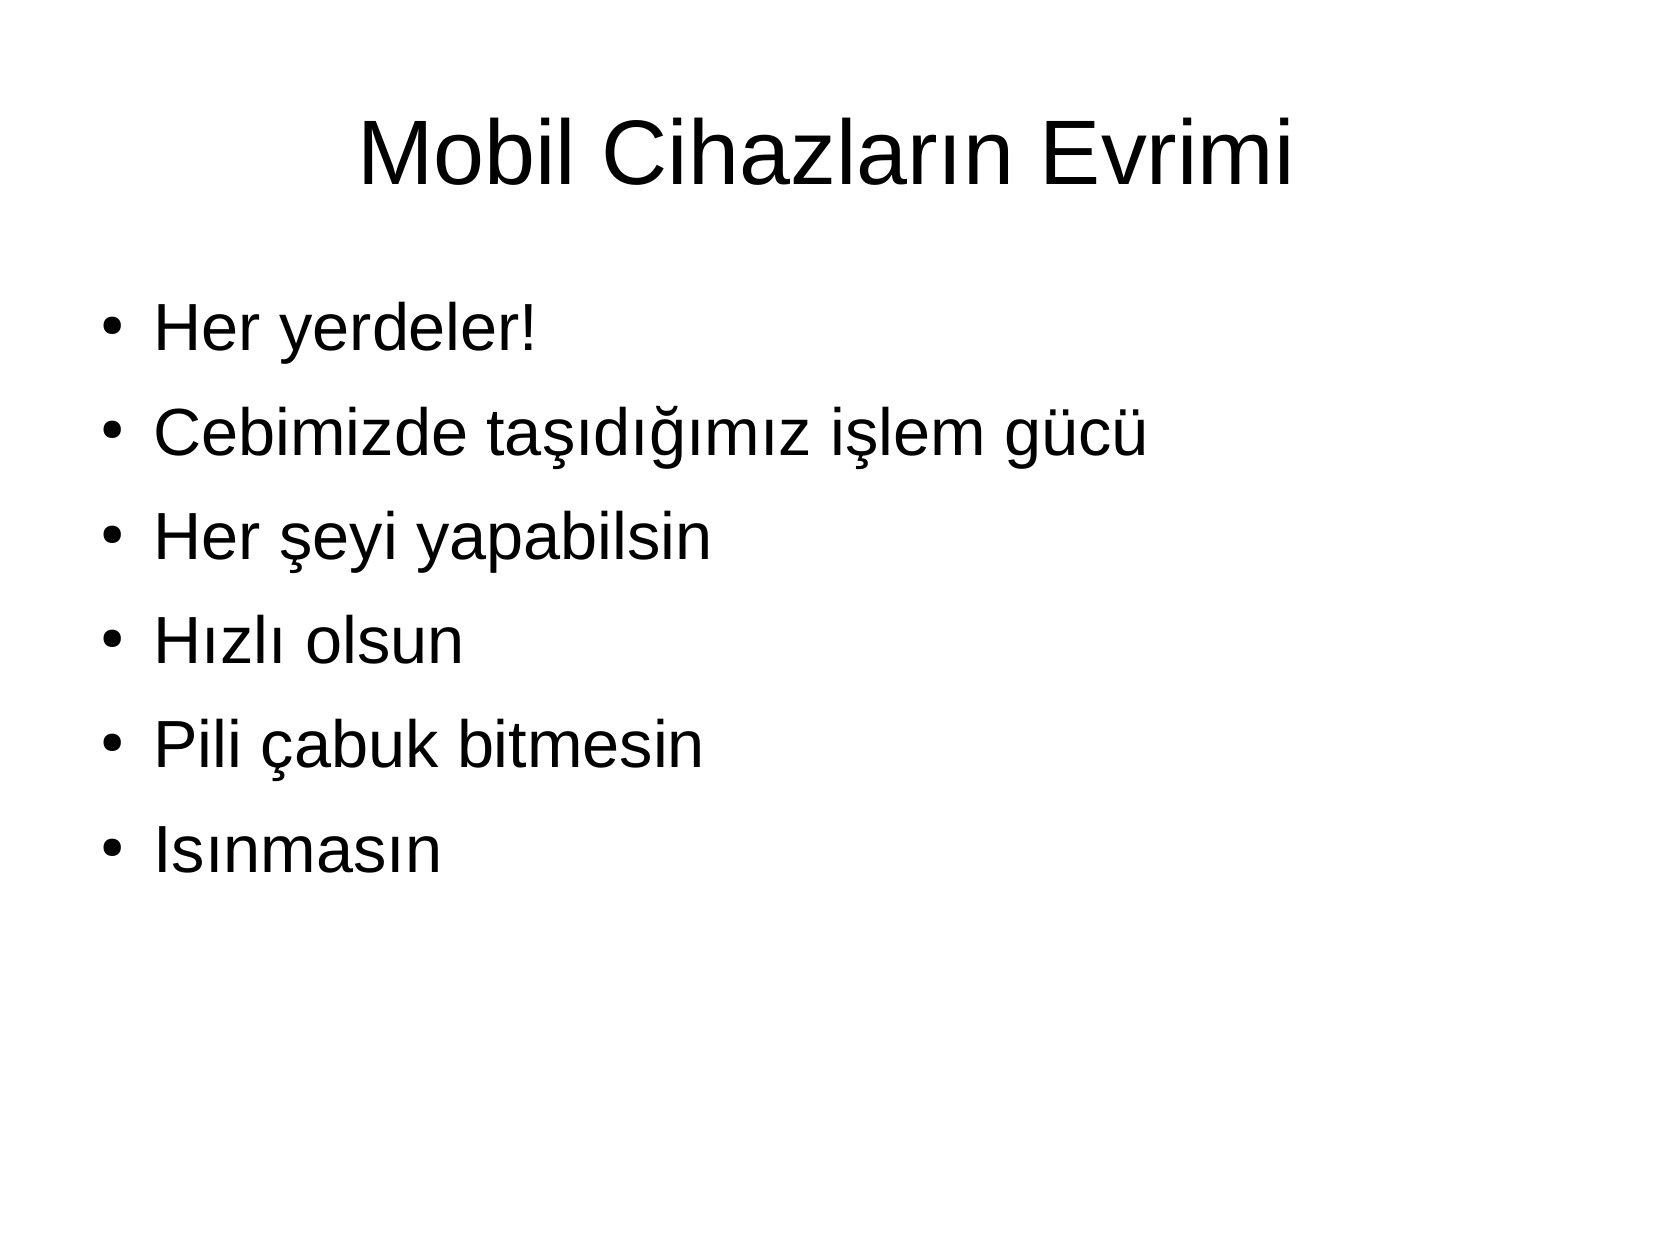

# Mobil Cihazların Evrimi
Her yerdeler!
Cebimizde taşıdığımız işlem gücü
Her şeyi yapabilsin
Hızlı olsun
Pili çabuk bitmesin
Isınmasın